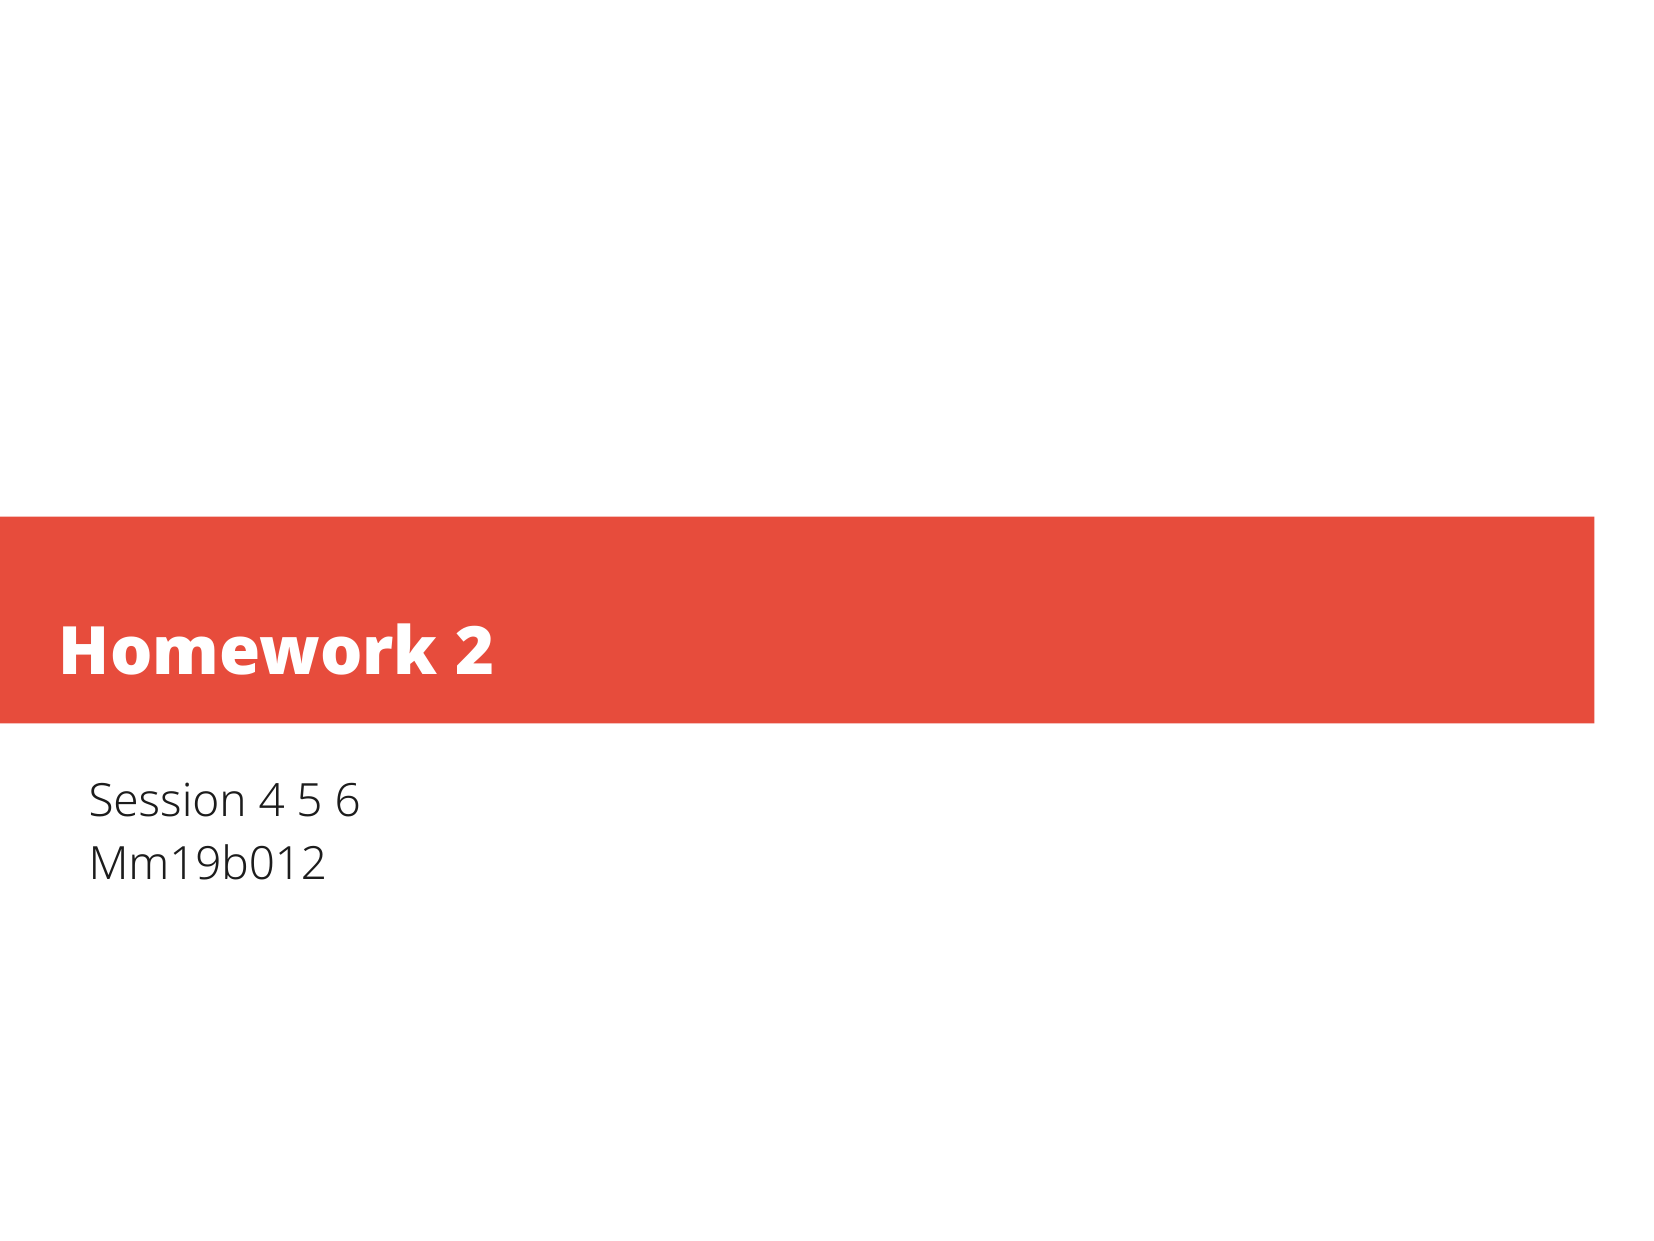

# Homework 2
Session 4 5 6
Mm19b012